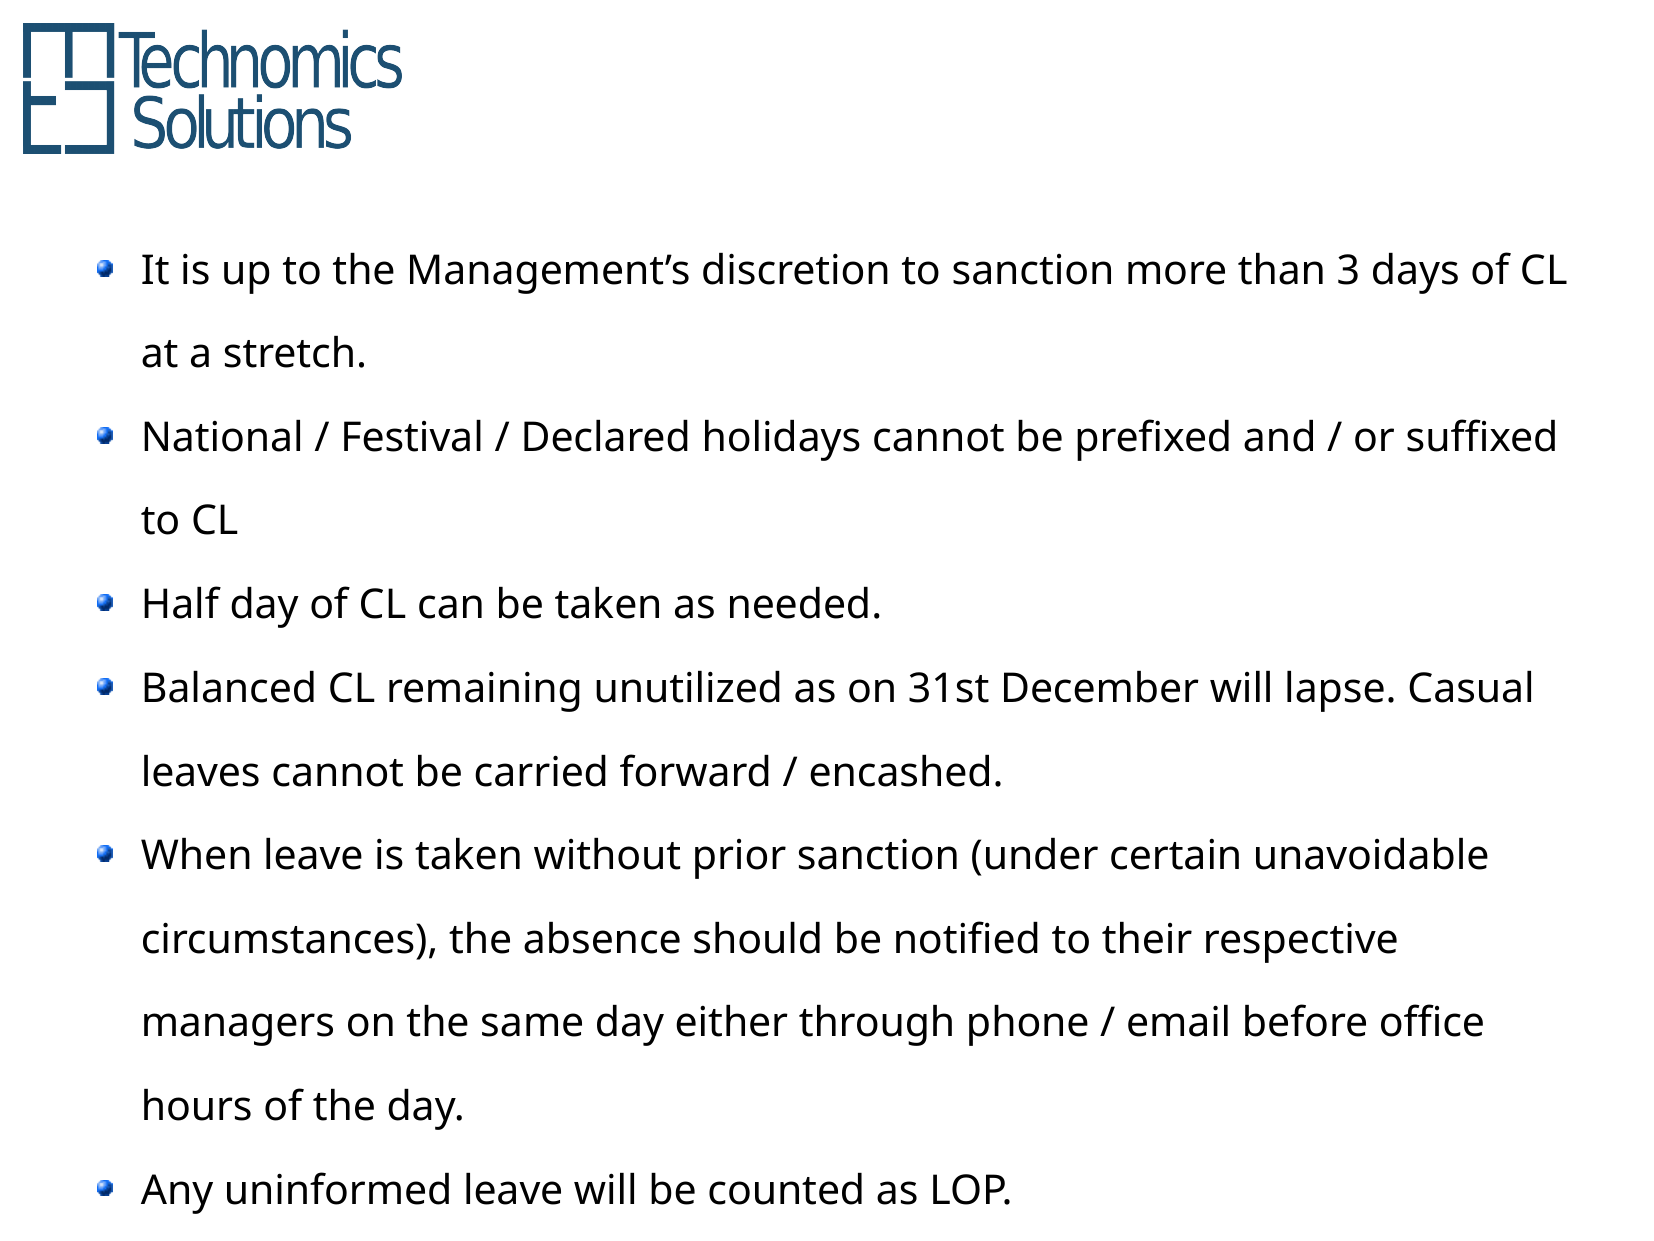

# It is up to the Management’s discretion to sanction more than 3 days of CL at a stretch.
National / Festival / Declared holidays cannot be prefixed and / or suffixed to CL
Half day of CL can be taken as needed.
Balanced CL remaining unutilized as on 31st December will lapse. Casual leaves cannot be carried forward / encashed.
When leave is taken without prior sanction (under certain unavoidable circumstances), the absence should be notified to their respective managers on the same day either through phone / email before office hours of the day.
Any uninformed leave will be counted as LOP.